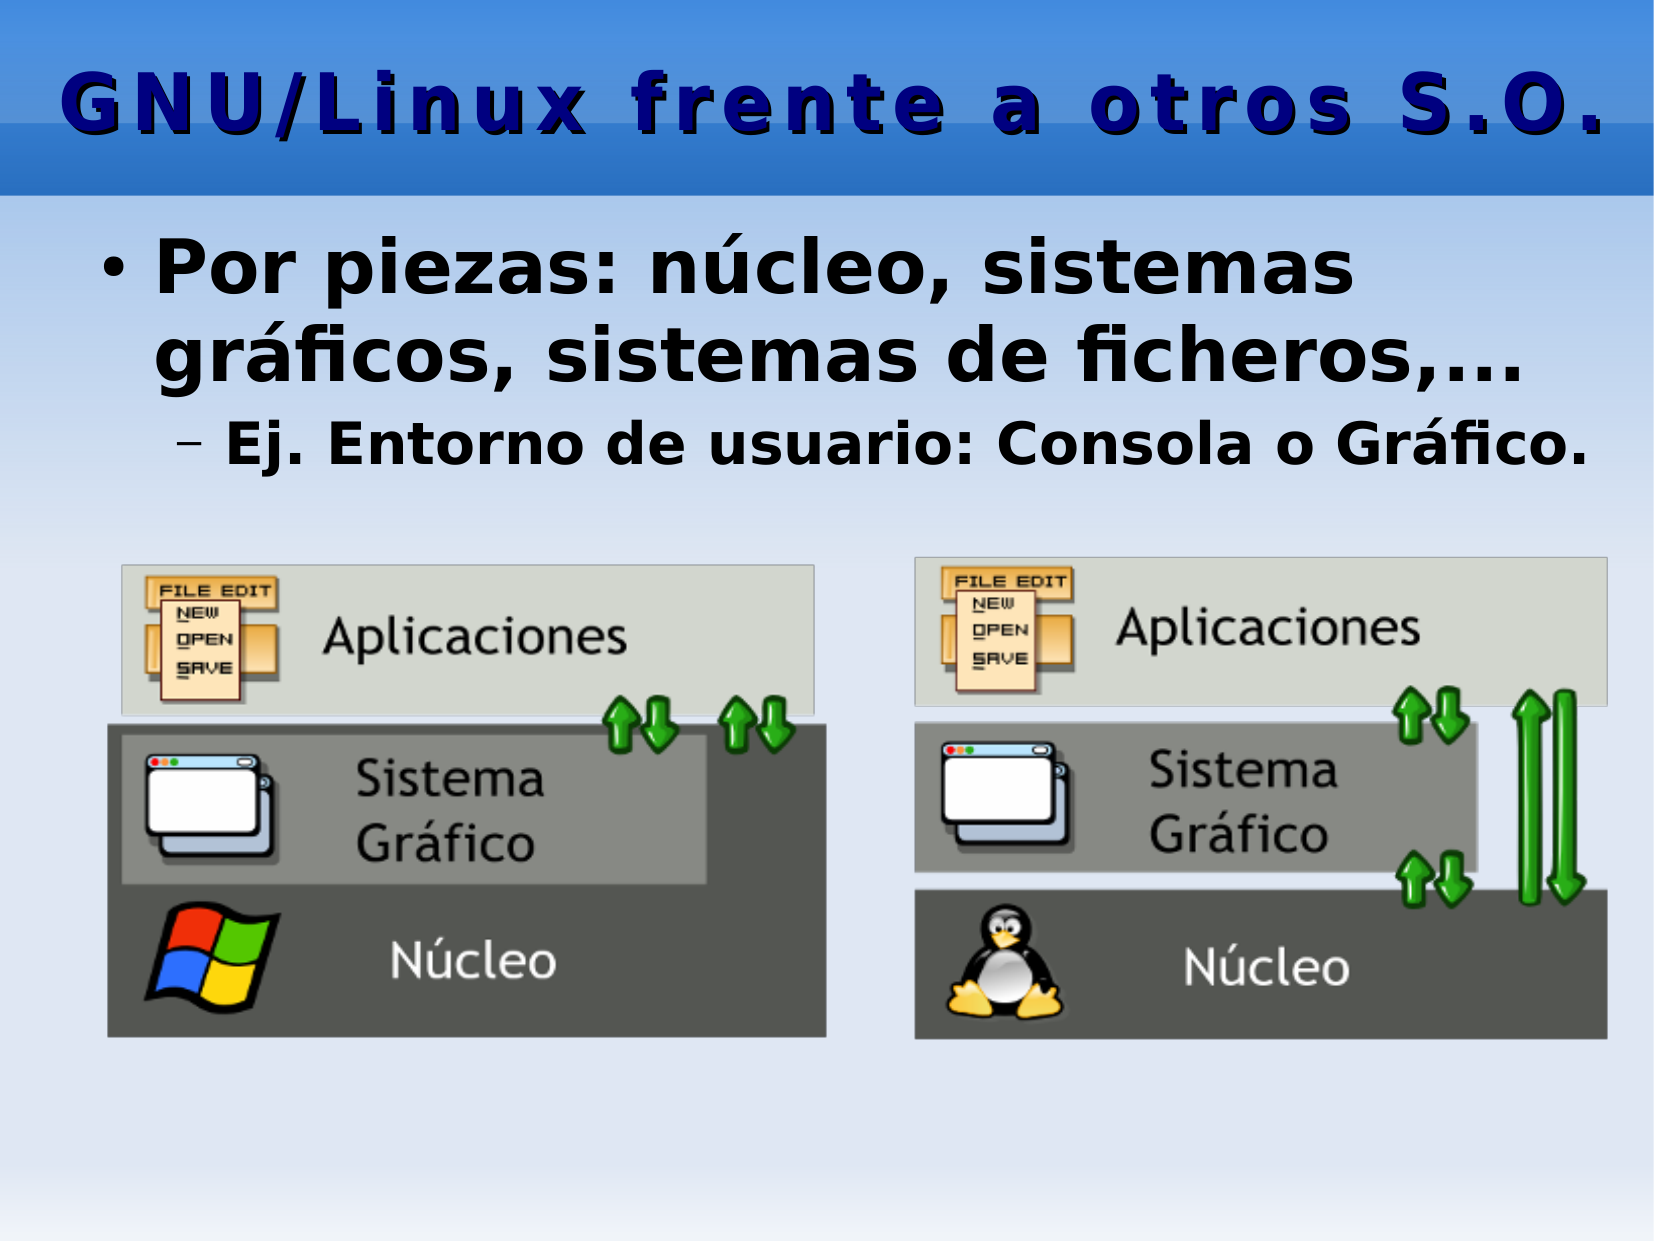

# GNU/Linux frente a otros S.O.
Por piezas: núcleo, sistemas gráficos, sistemas de ficheros,...
Ej. Entorno de usuario: Consola o Gráfico.